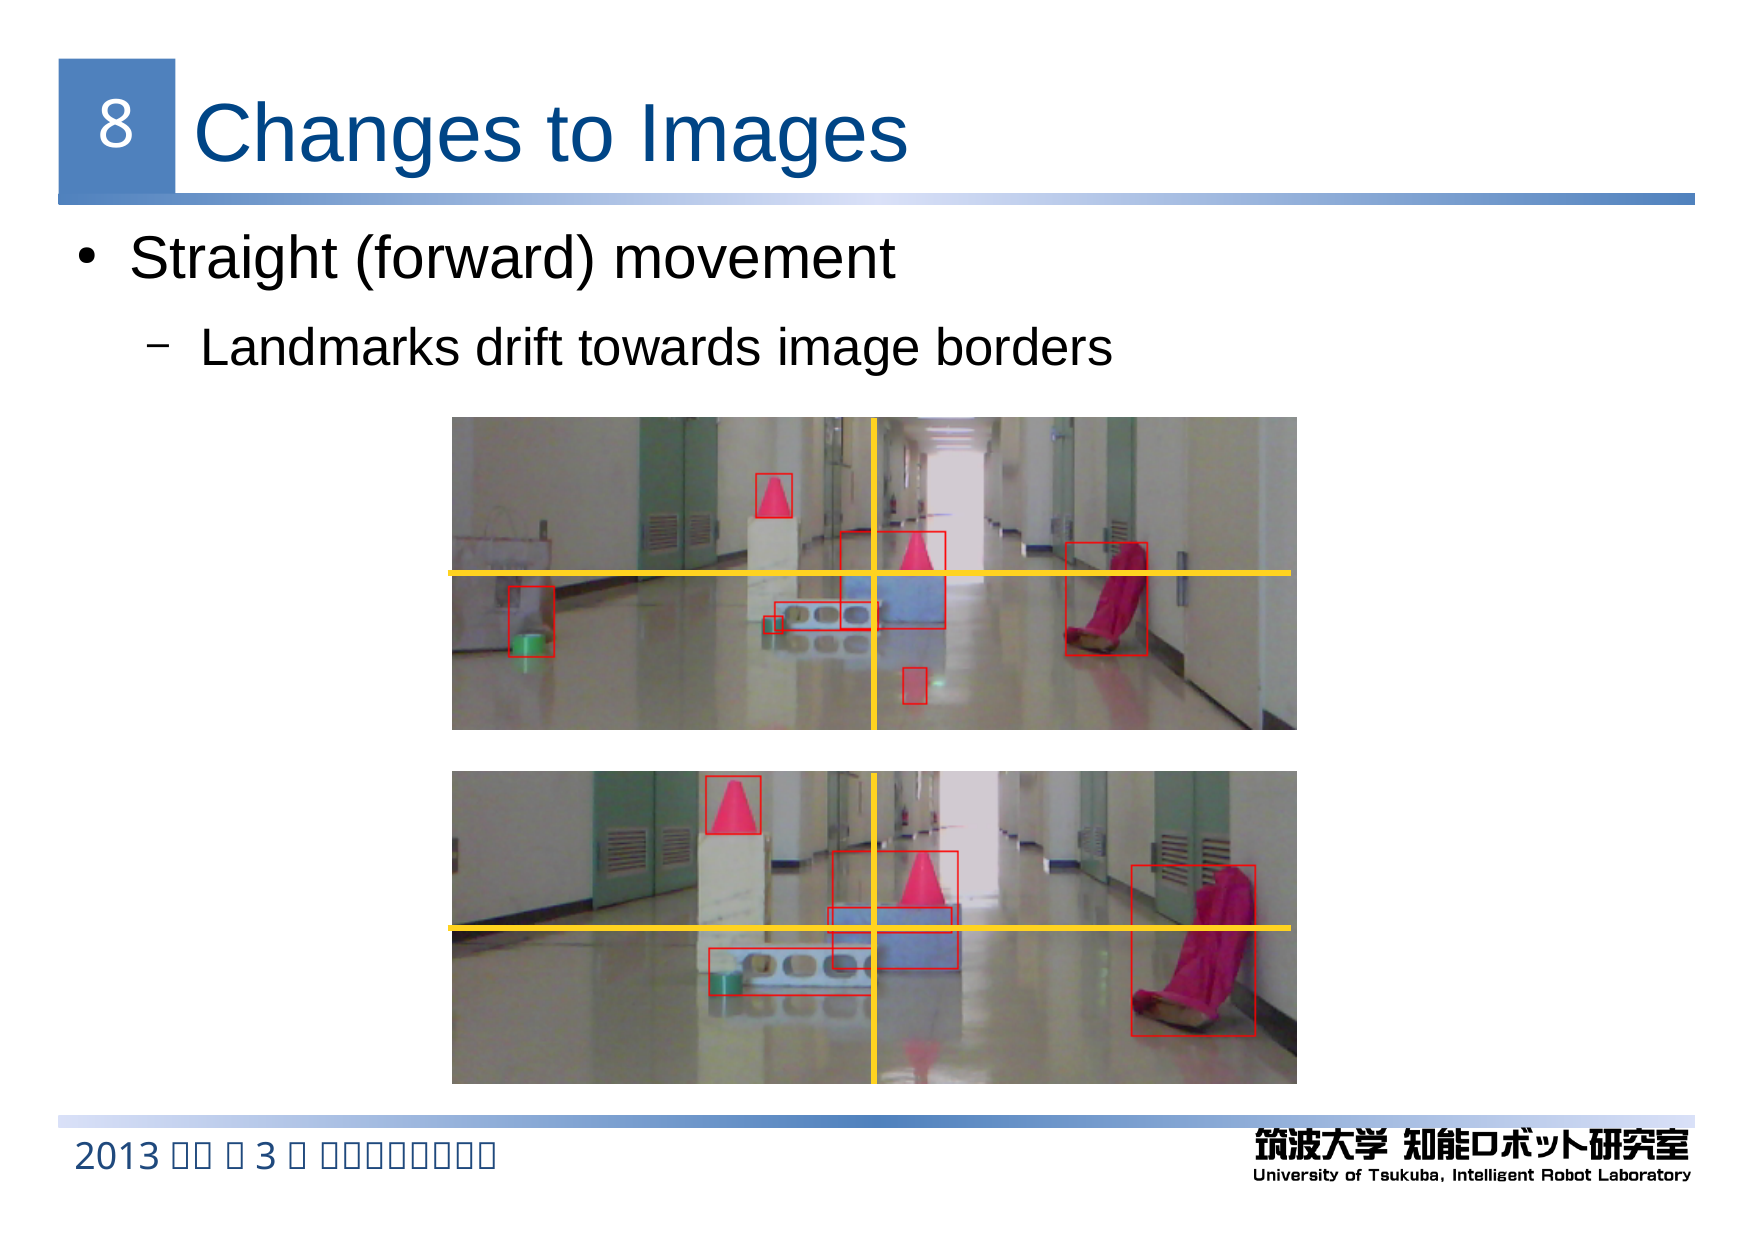

# Changes to Images
Straight (forward) movement
Landmarks drift towards image borders